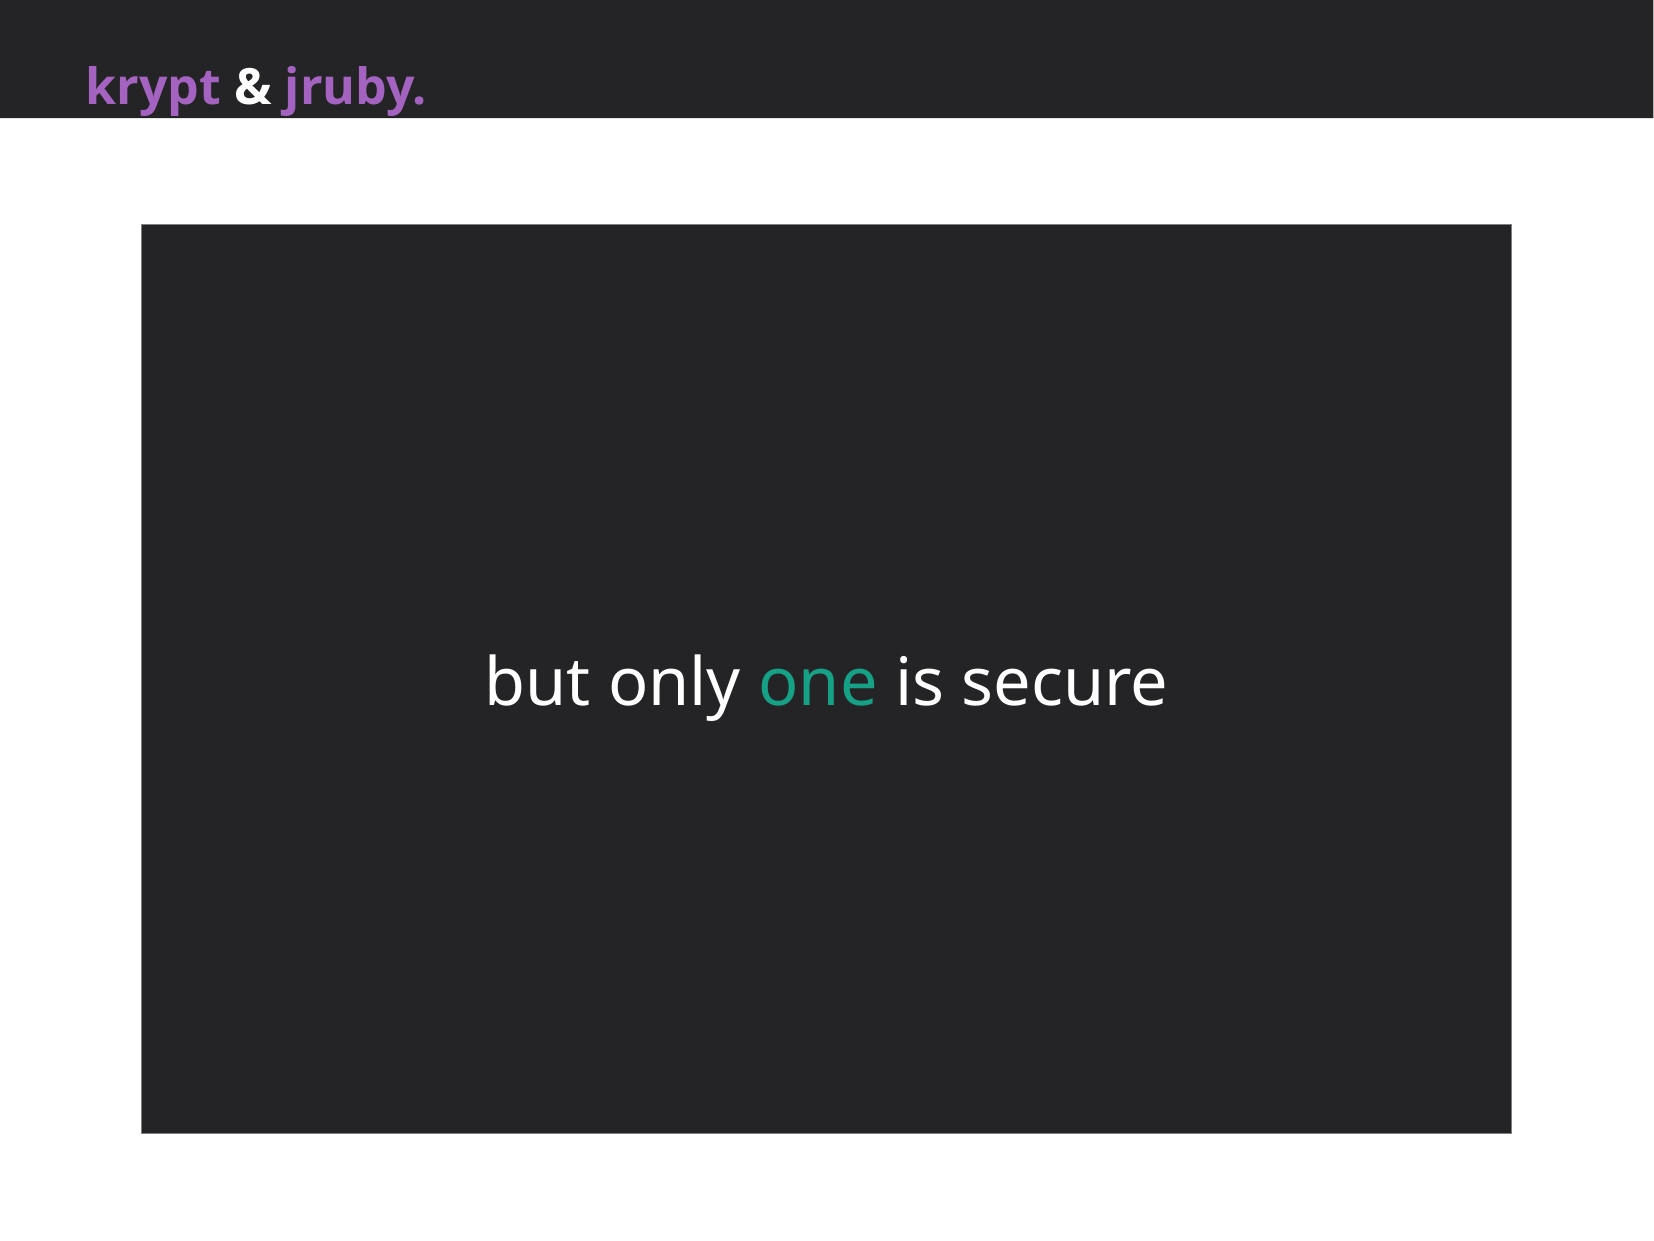

krypt & jruby.
but only one is secure
krypt first of all is a framework